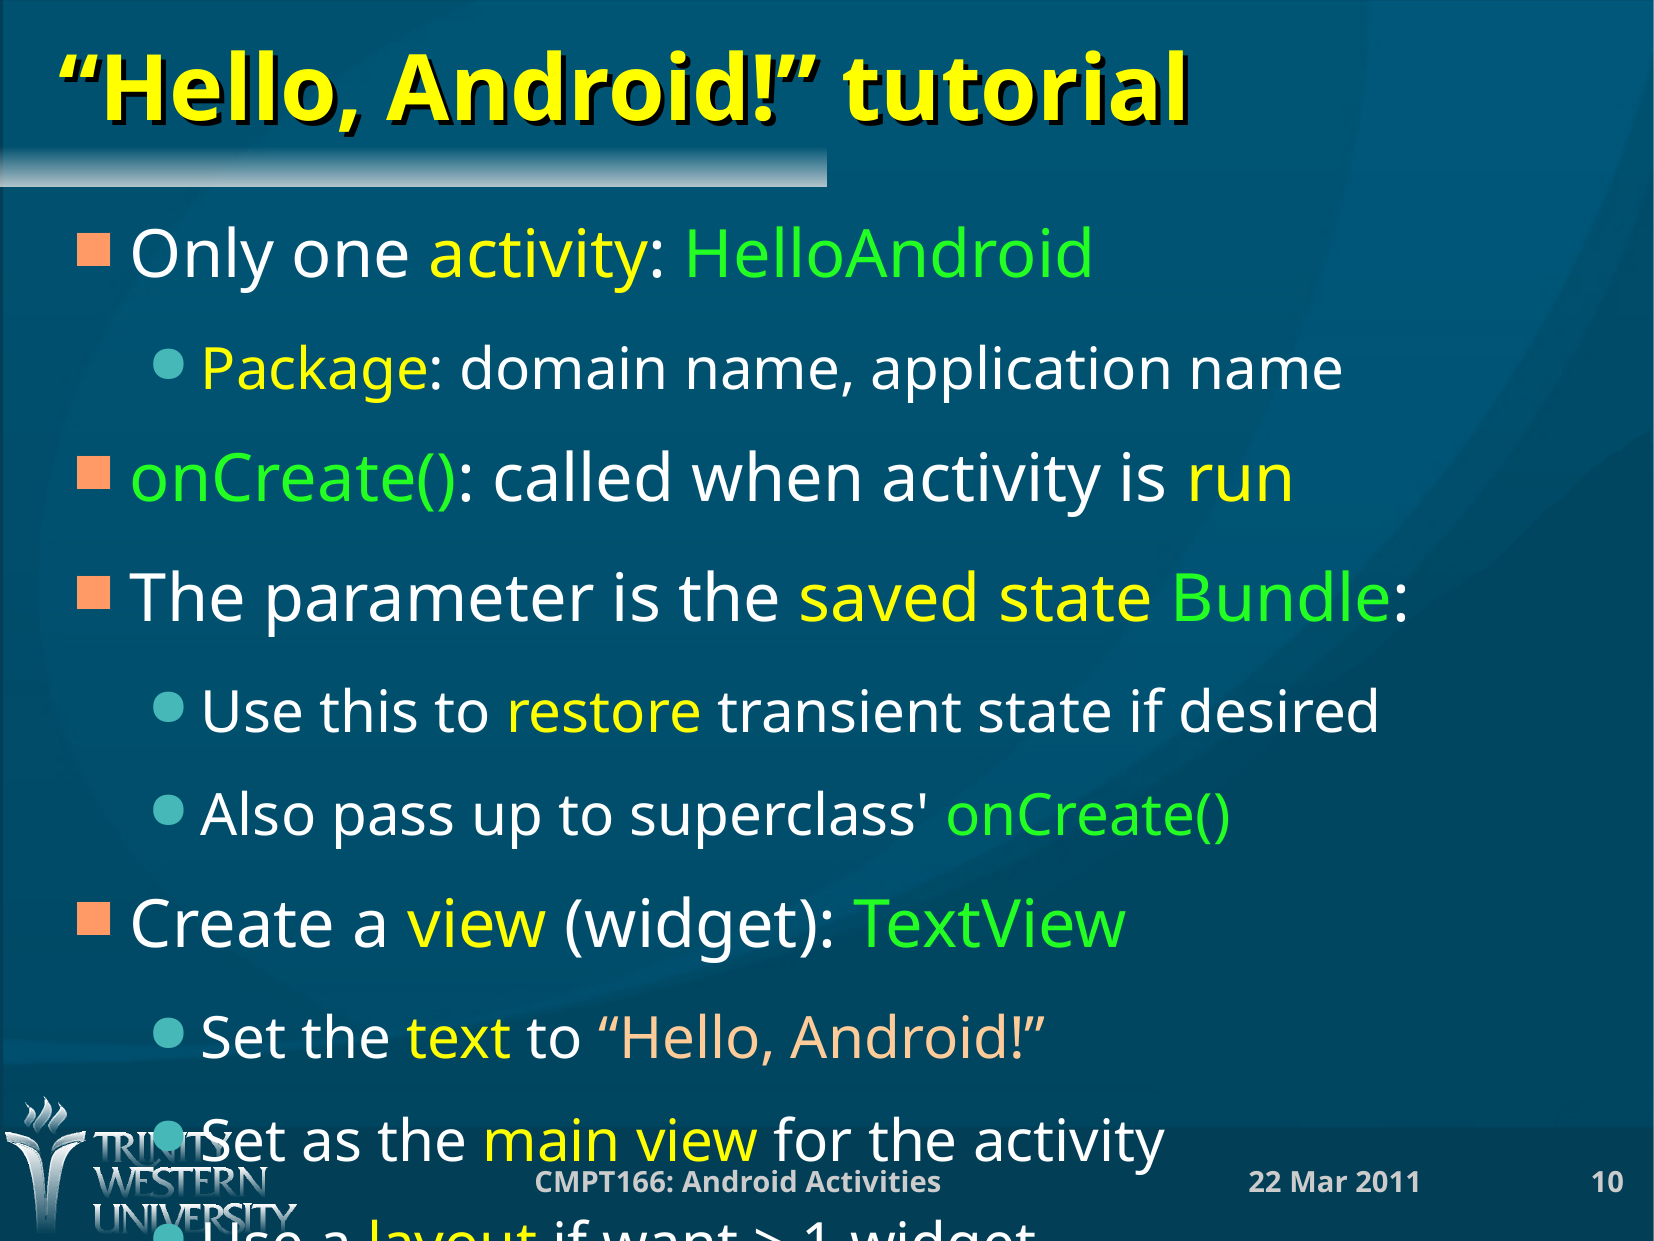

# “Hello, Android!” tutorial
Only one activity: HelloAndroid
Package: domain name, application name
onCreate(): called when activity is run
The parameter is the saved state Bundle:
Use this to restore transient state if desired
Also pass up to superclass' onCreate()
Create a view (widget): TextView
Set the text to “Hello, Android!”
Set as the main view for the activity
Use a layout if want > 1 widget
CMPT166: Android Activities
22 Mar 2011
10